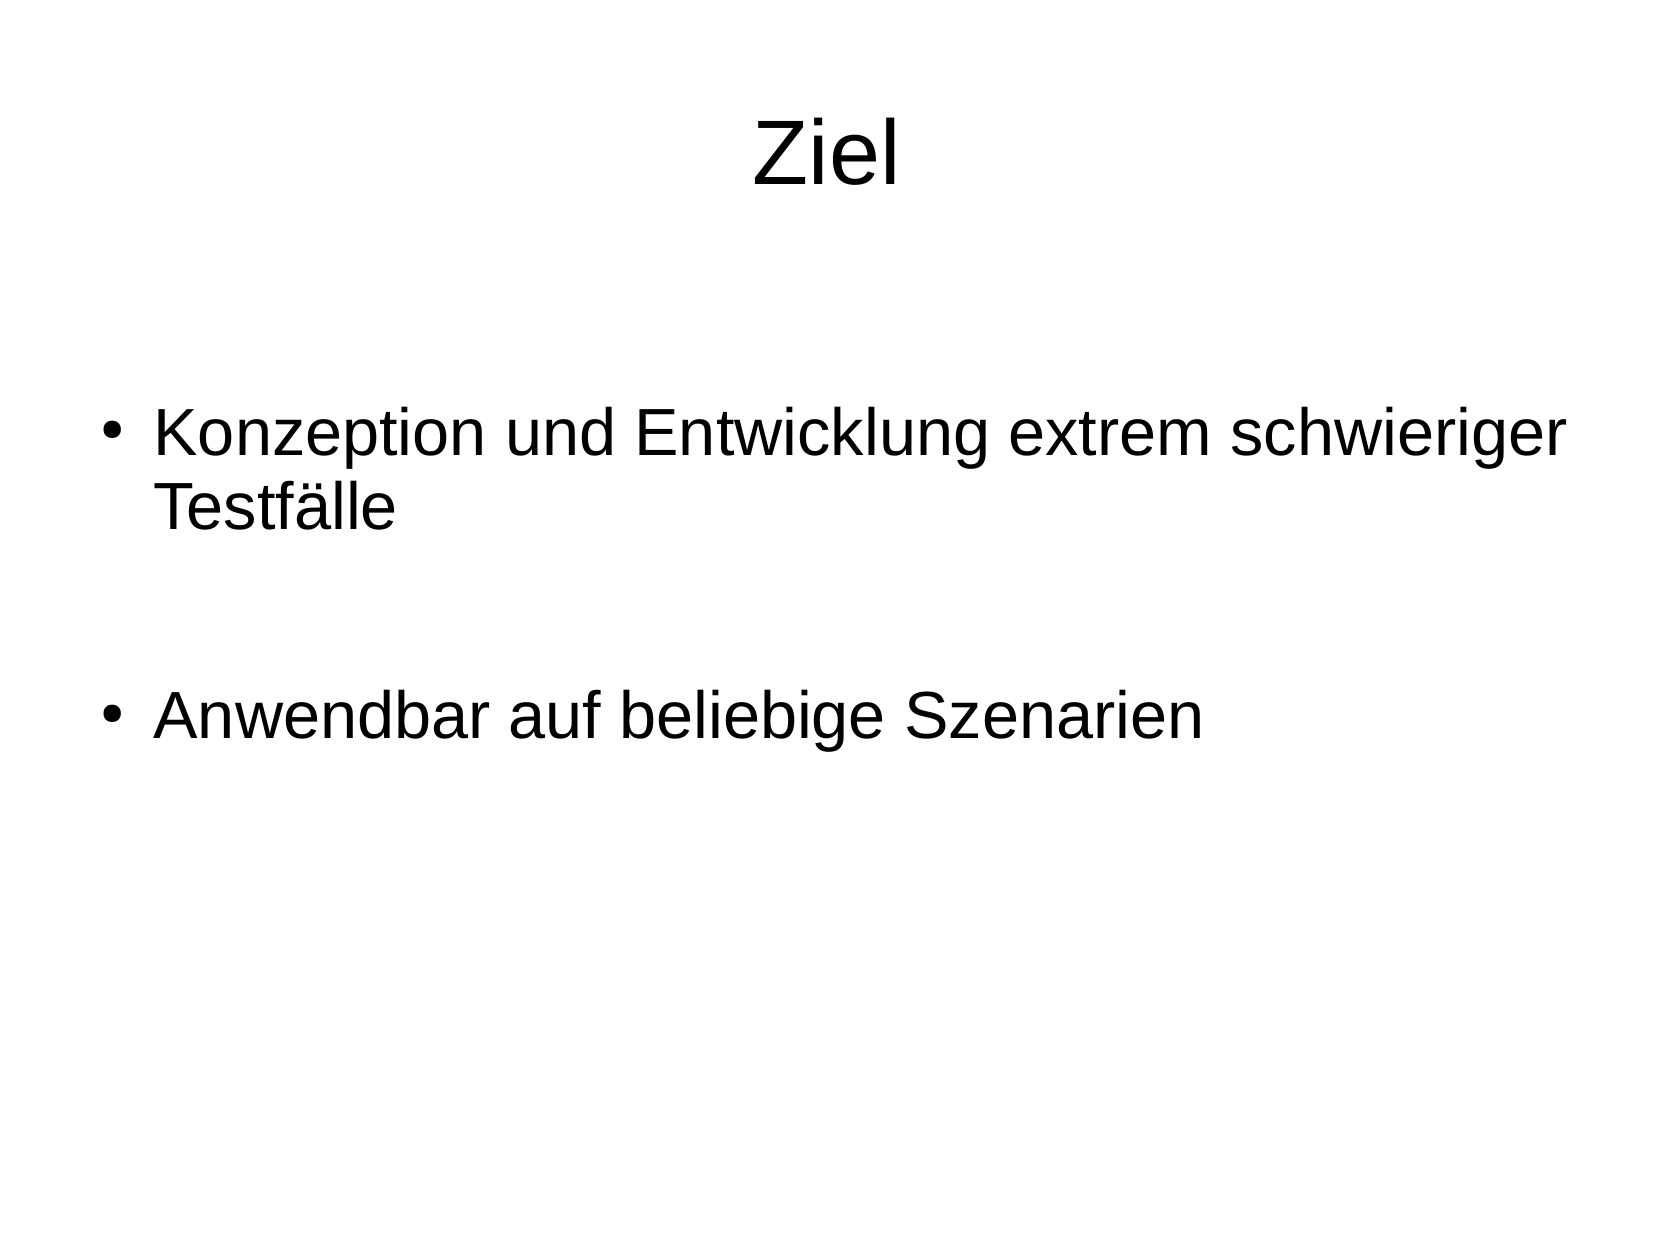

# Ziel
Konzeption und Entwicklung extrem schwieriger Testfälle
Anwendbar auf beliebige Szenarien